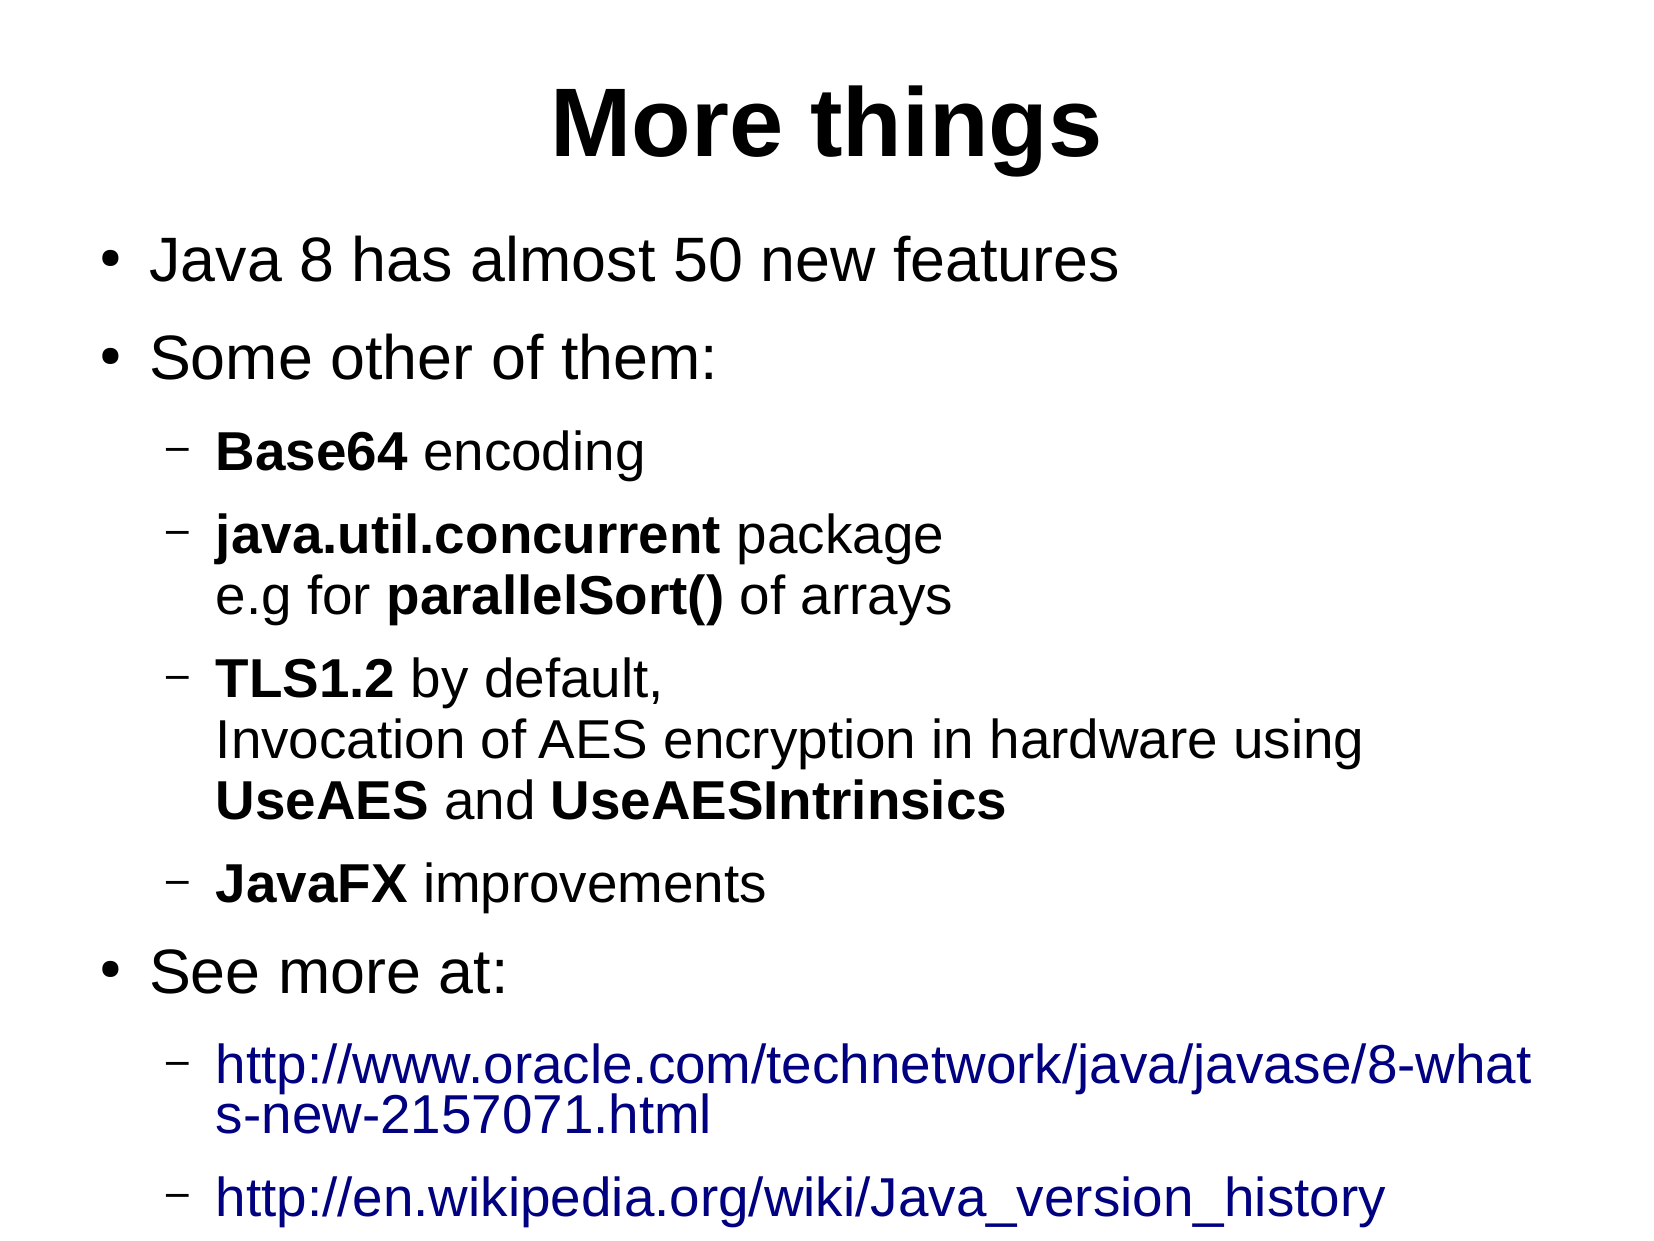

# More things
Java 8 has almost 50 new features
Some other of them:
Base64 encoding
java.util.concurrent package
e.g for parallelSort() of arrays
TLS1.2 by default,
Invocation of AES encryption in hardware using UseAES and UseAESIntrinsics
JavaFX improvements
See more at:
http://www.oracle.com/technetwork/java/javase/8-whats-new-2157071.html
http://en.wikipedia.org/wiki/Java_version_history